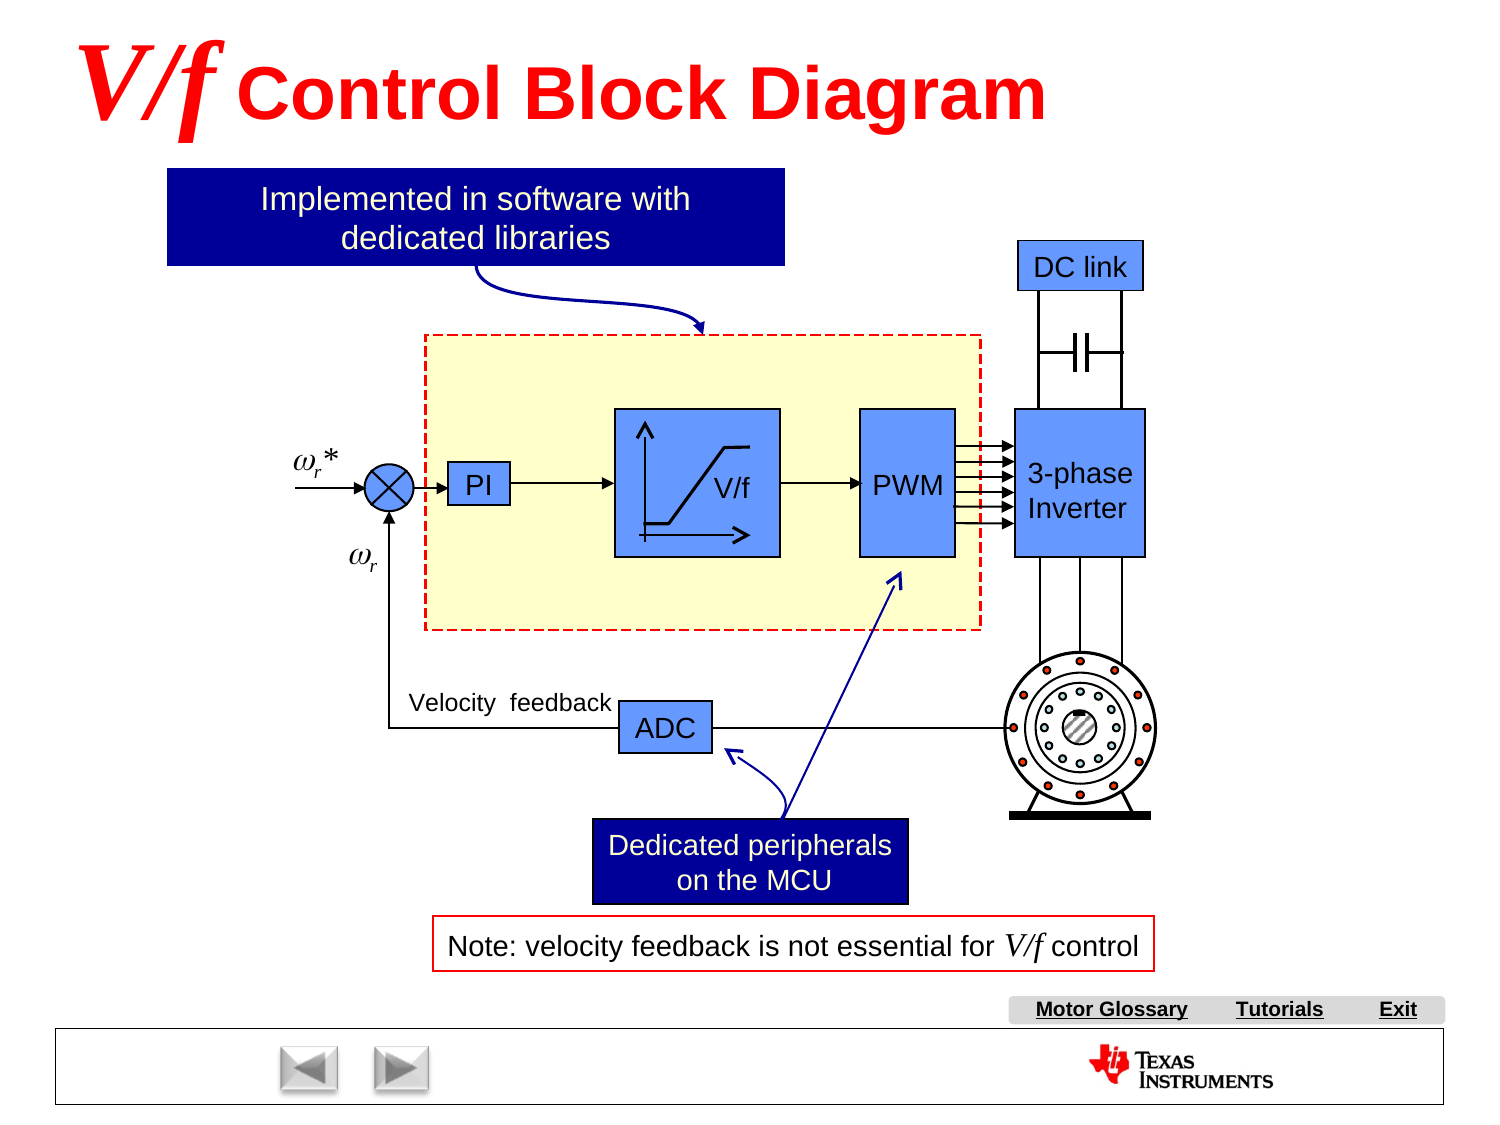

# V/f Control Block Diagram
Implemented in software with dedicated libraries
DC link
r*
3-phase
Inverter
PWM
PI
V/f
r
Velocity feedback
ADC
Dedicated peripherals
 on the MCU
Note: velocity feedback is not essential for V/f control